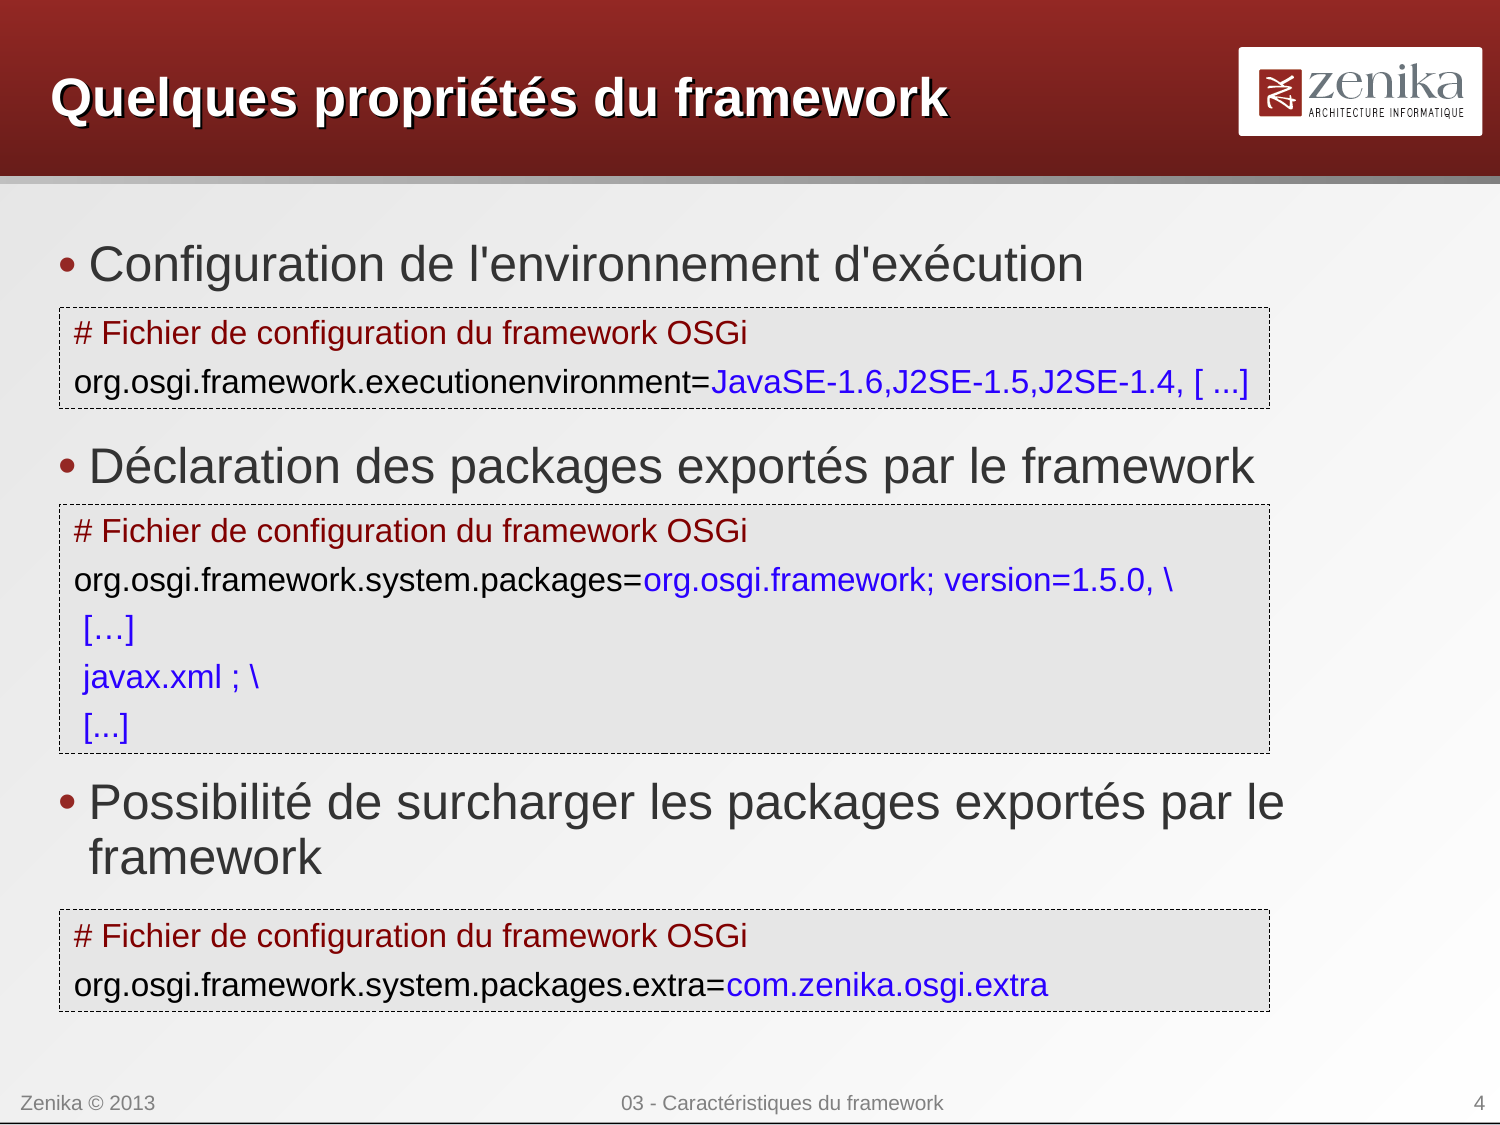

# Quelques propriétés du framework
Configuration de l'environnement d'exécution
Déclaration des packages exportés par le framework
Possibilité de surcharger les packages exportés par le framework
# Fichier de configuration du framework OSGi
org.osgi.framework.executionenvironment=JavaSE-1.6,J2SE-1.5,J2SE-1.4, [ ...]
# Fichier de configuration du framework OSGi
org.osgi.framework.system.packages=org.osgi.framework; version=1.5.0, \
 […]
 javax.xml ; \
 [...]
# Fichier de configuration du framework OSGi
org.osgi.framework.system.packages.extra=com.zenika.osgi.extra